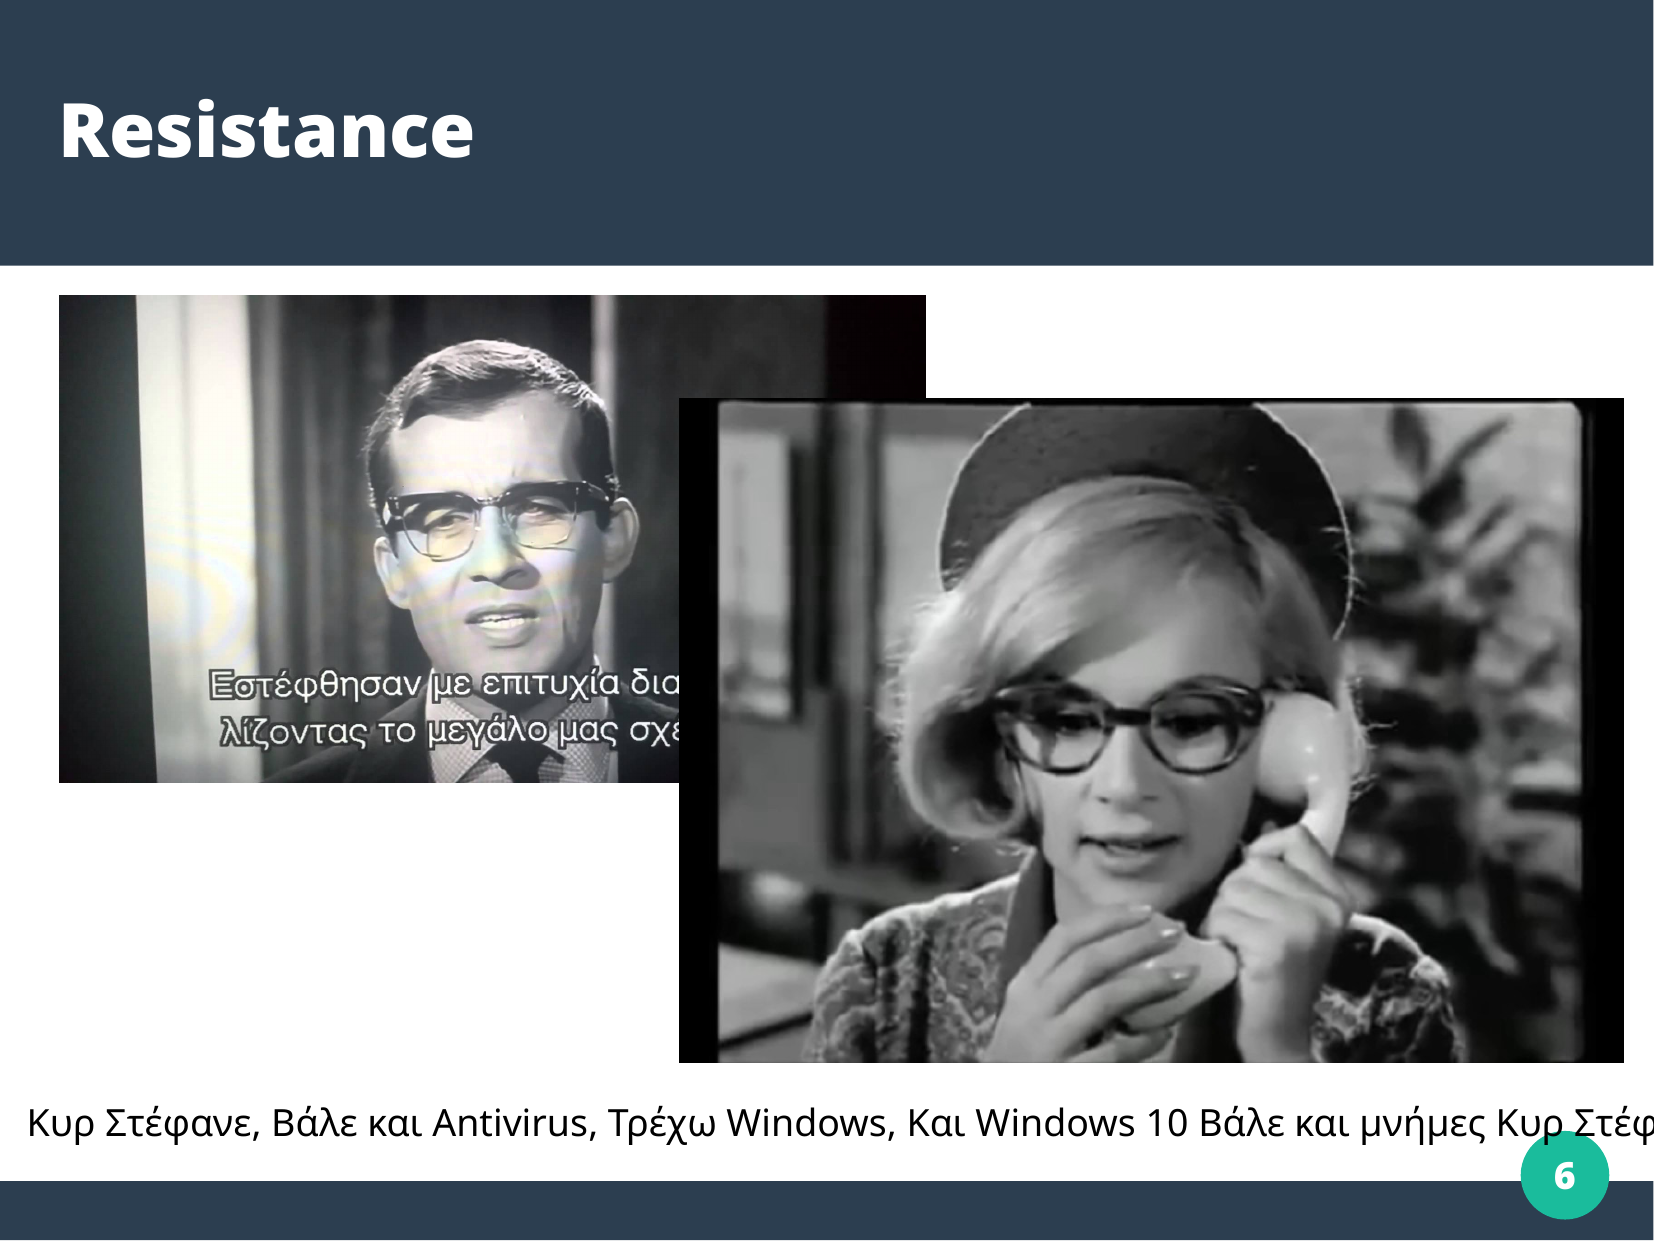

# Resistance
Κυρ Στέφανε, Βάλε και Antivirus, Τρέχω Windows, Και Windows 10 Βάλε και μνήμες Κυρ Στέφανε
6